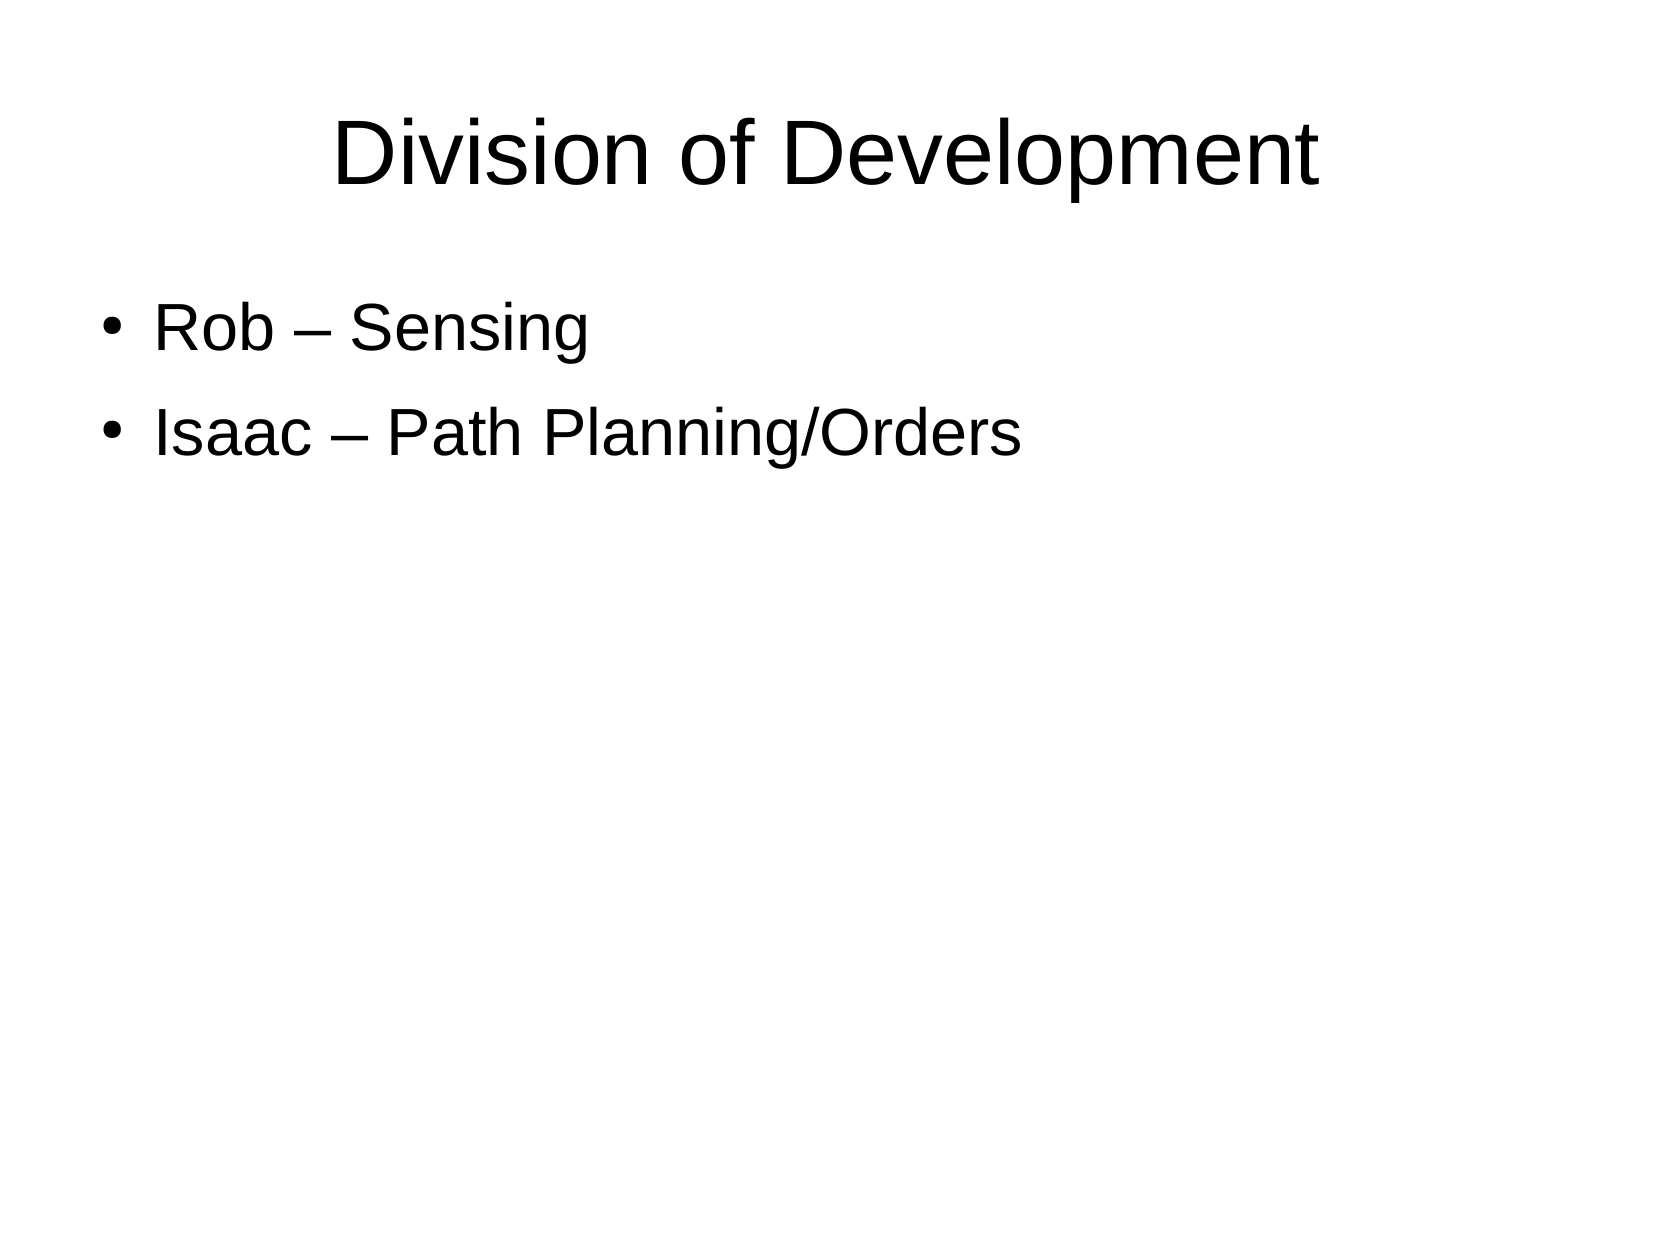

# Division of Development
Rob – Sensing
Isaac – Path Planning/Orders